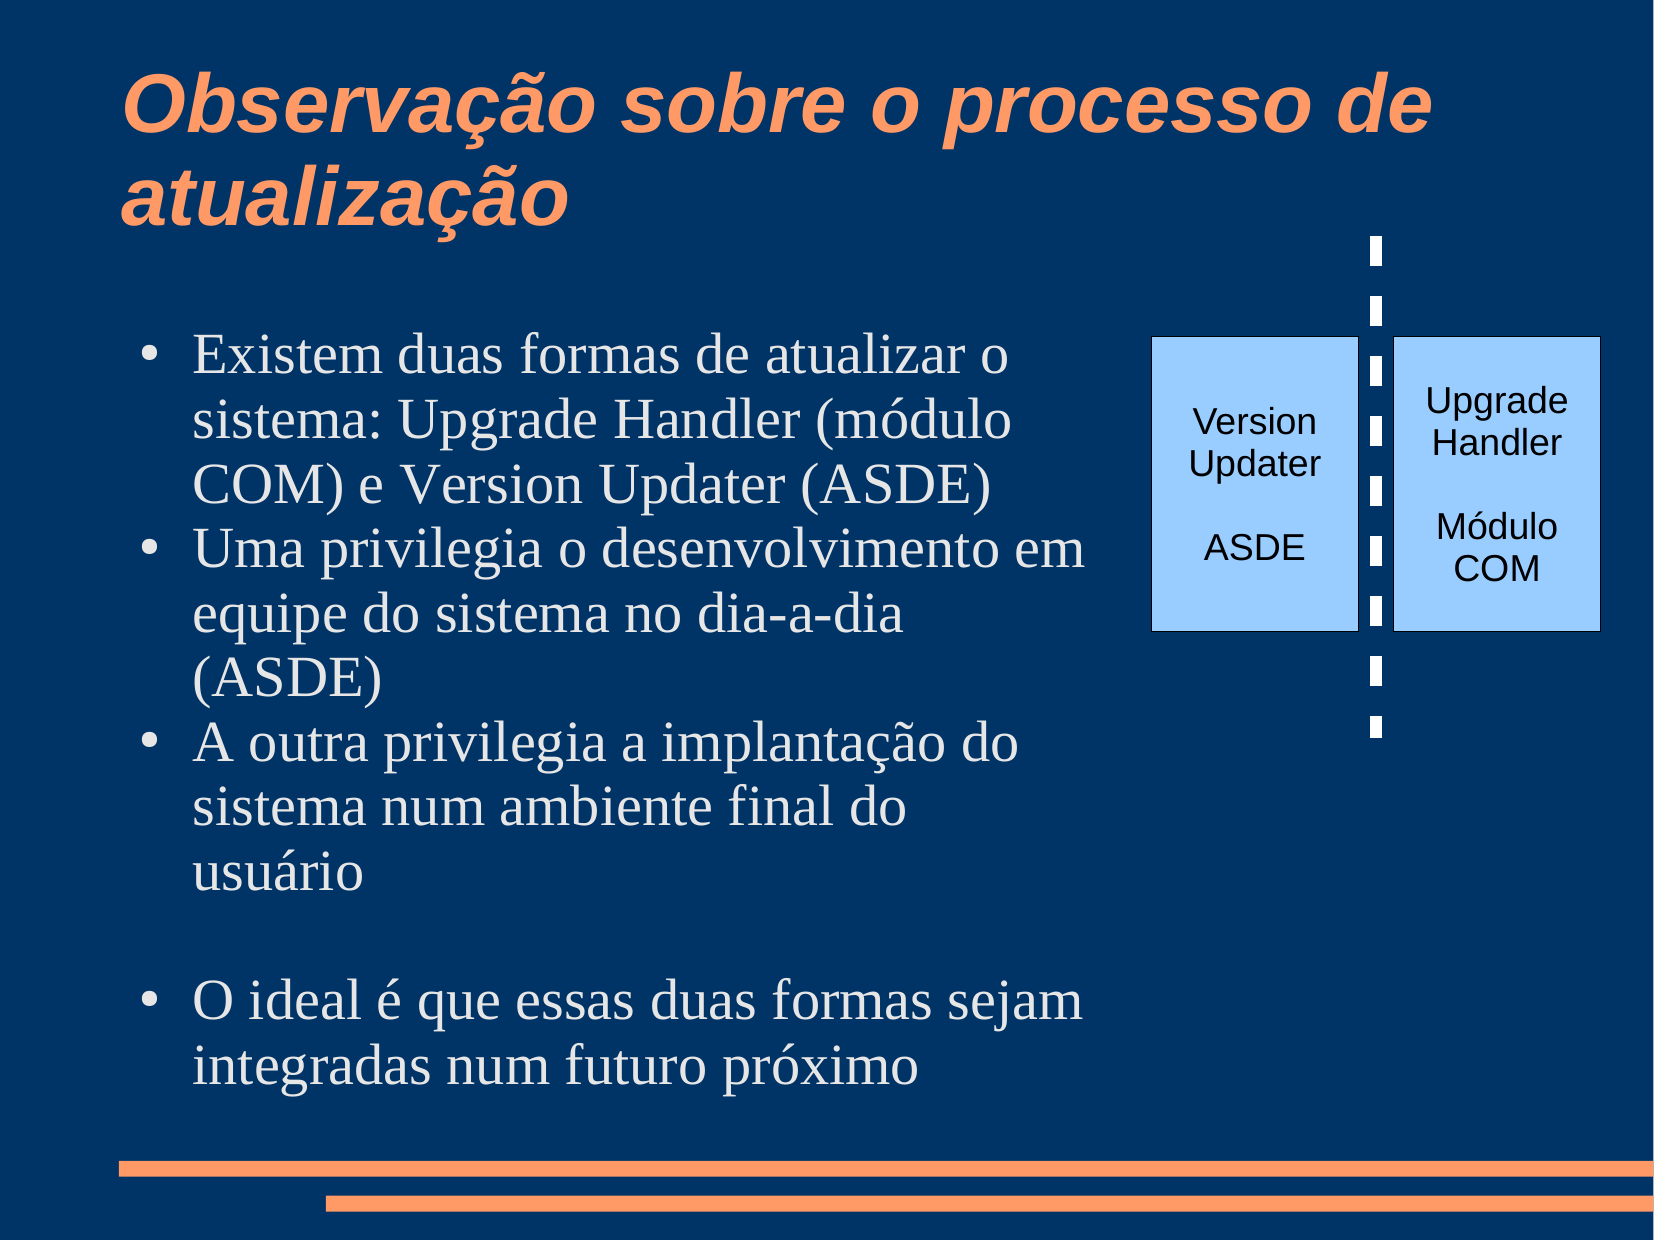

# Observação sobre o processo de atualização
Existem duas formas de atualizar o sistema: Upgrade Handler (módulo COM) e Version Updater (ASDE)
Uma privilegia o desenvolvimento em equipe do sistema no dia-a-dia (ASDE)
A outra privilegia a implantação do sistema num ambiente final do usuário
O ideal é que essas duas formas sejam integradas num futuro próximo
Version
Updater
ASDE
Upgrade
Handler
Módulo
COM